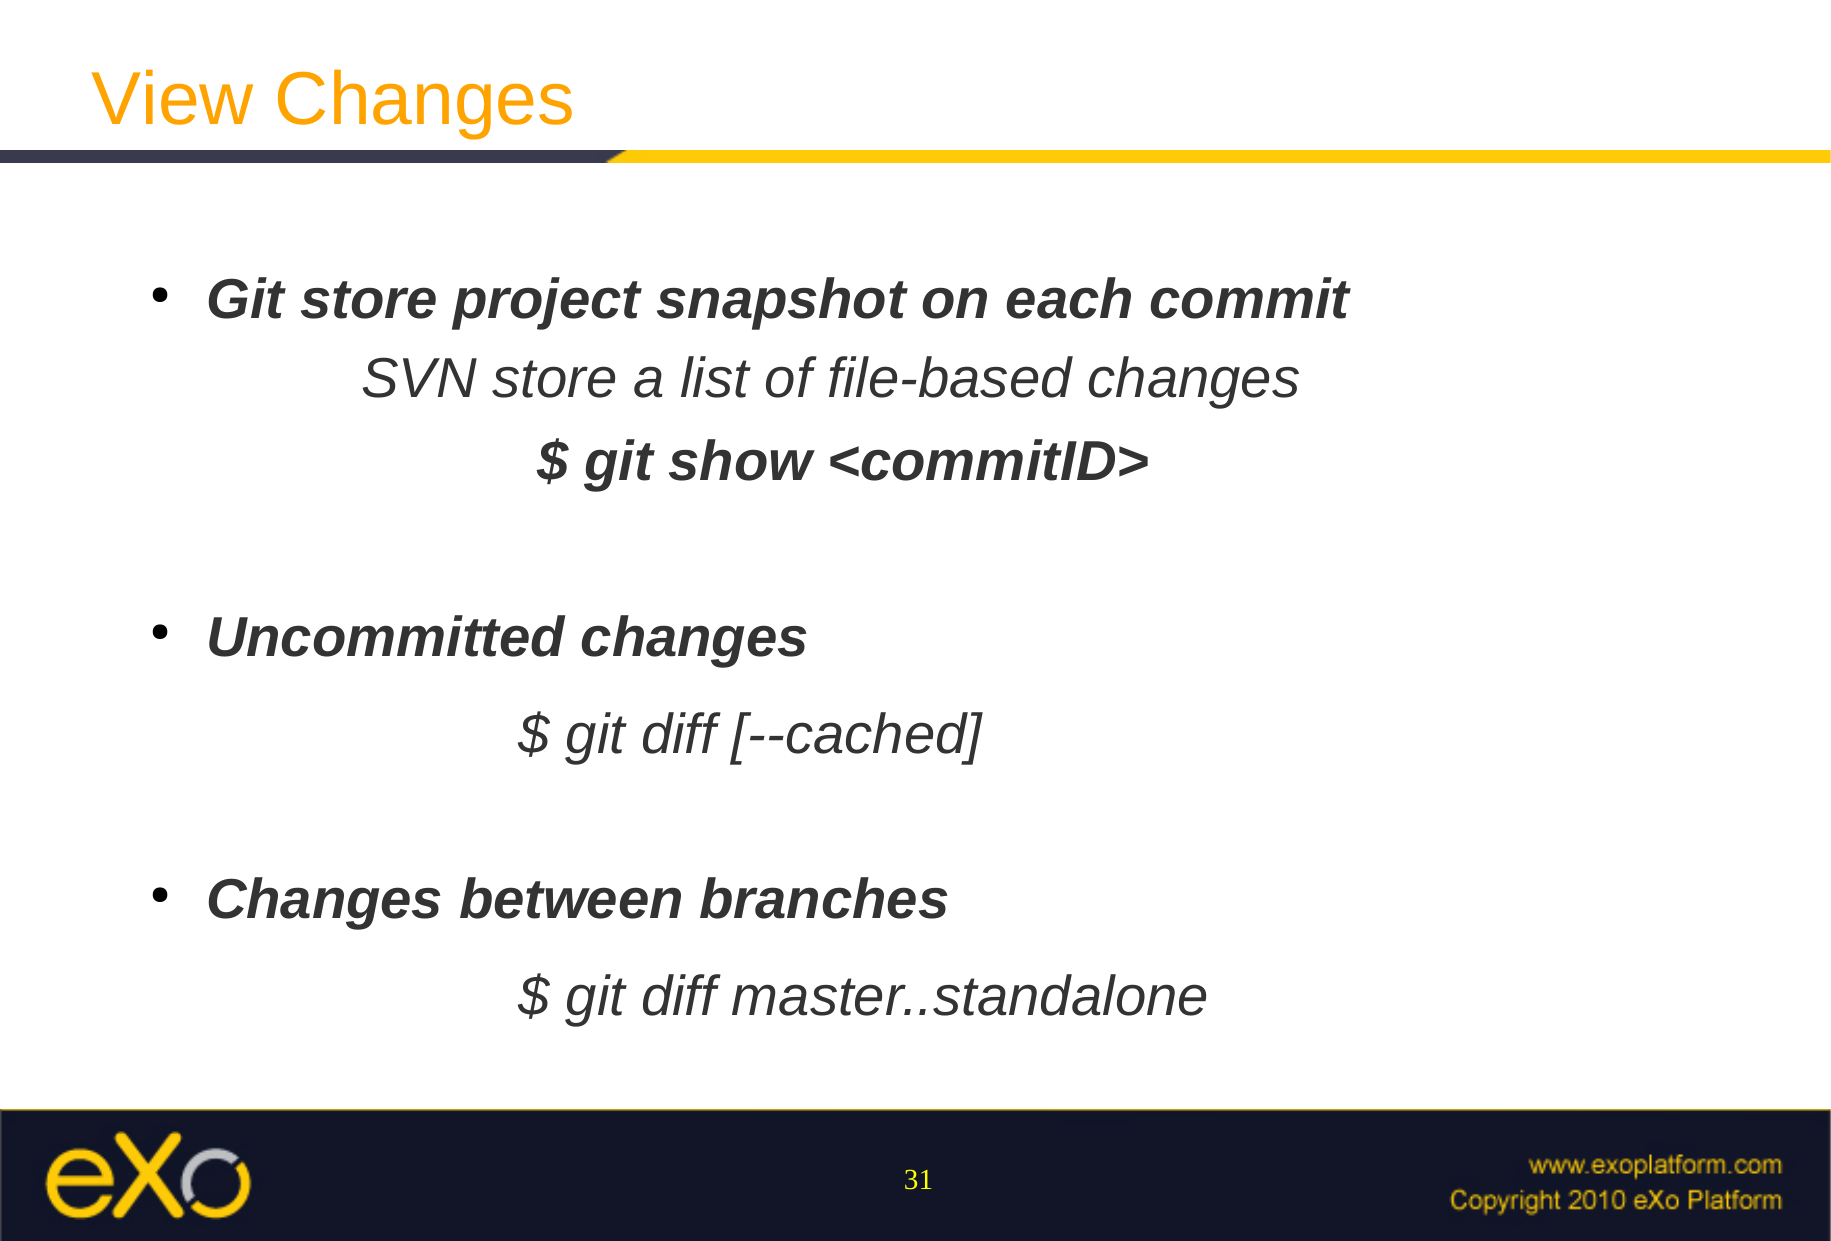

View Changes
# Git store project snapshot on each commit
SVN store a list of ﬁle-based changes
 			 $ git show <commitID>
Uncommitted changes
 $ git diff [--cached]
Changes between branches
 $ git diff master..standalone